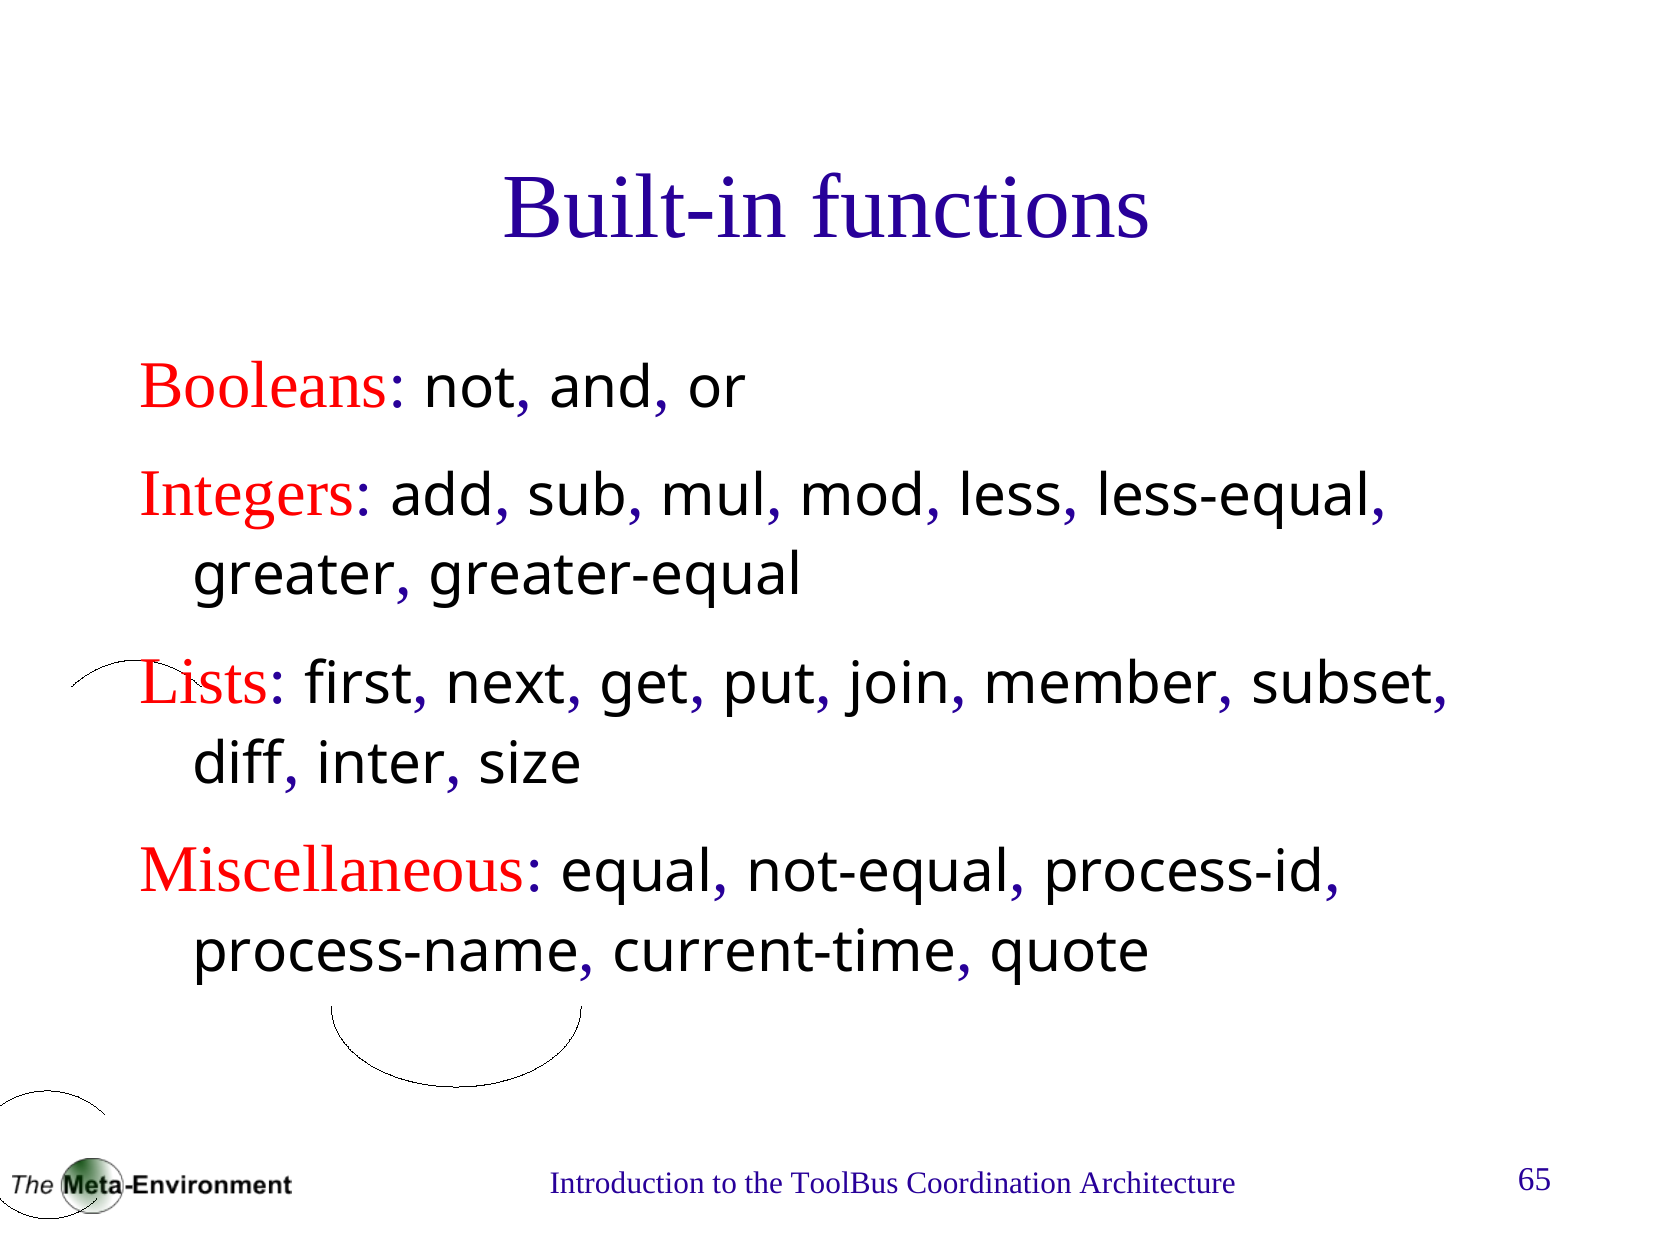

# Built-in functions
Booleans: not, and, or
Integers: add, sub, mul, mod, less, less-equal, greater, greater-equal
Lists: first, next, get, put, join, member, subset, diff, inter, size
Miscellaneous: equal, not-equal, process-id, process-name, current-time, quote